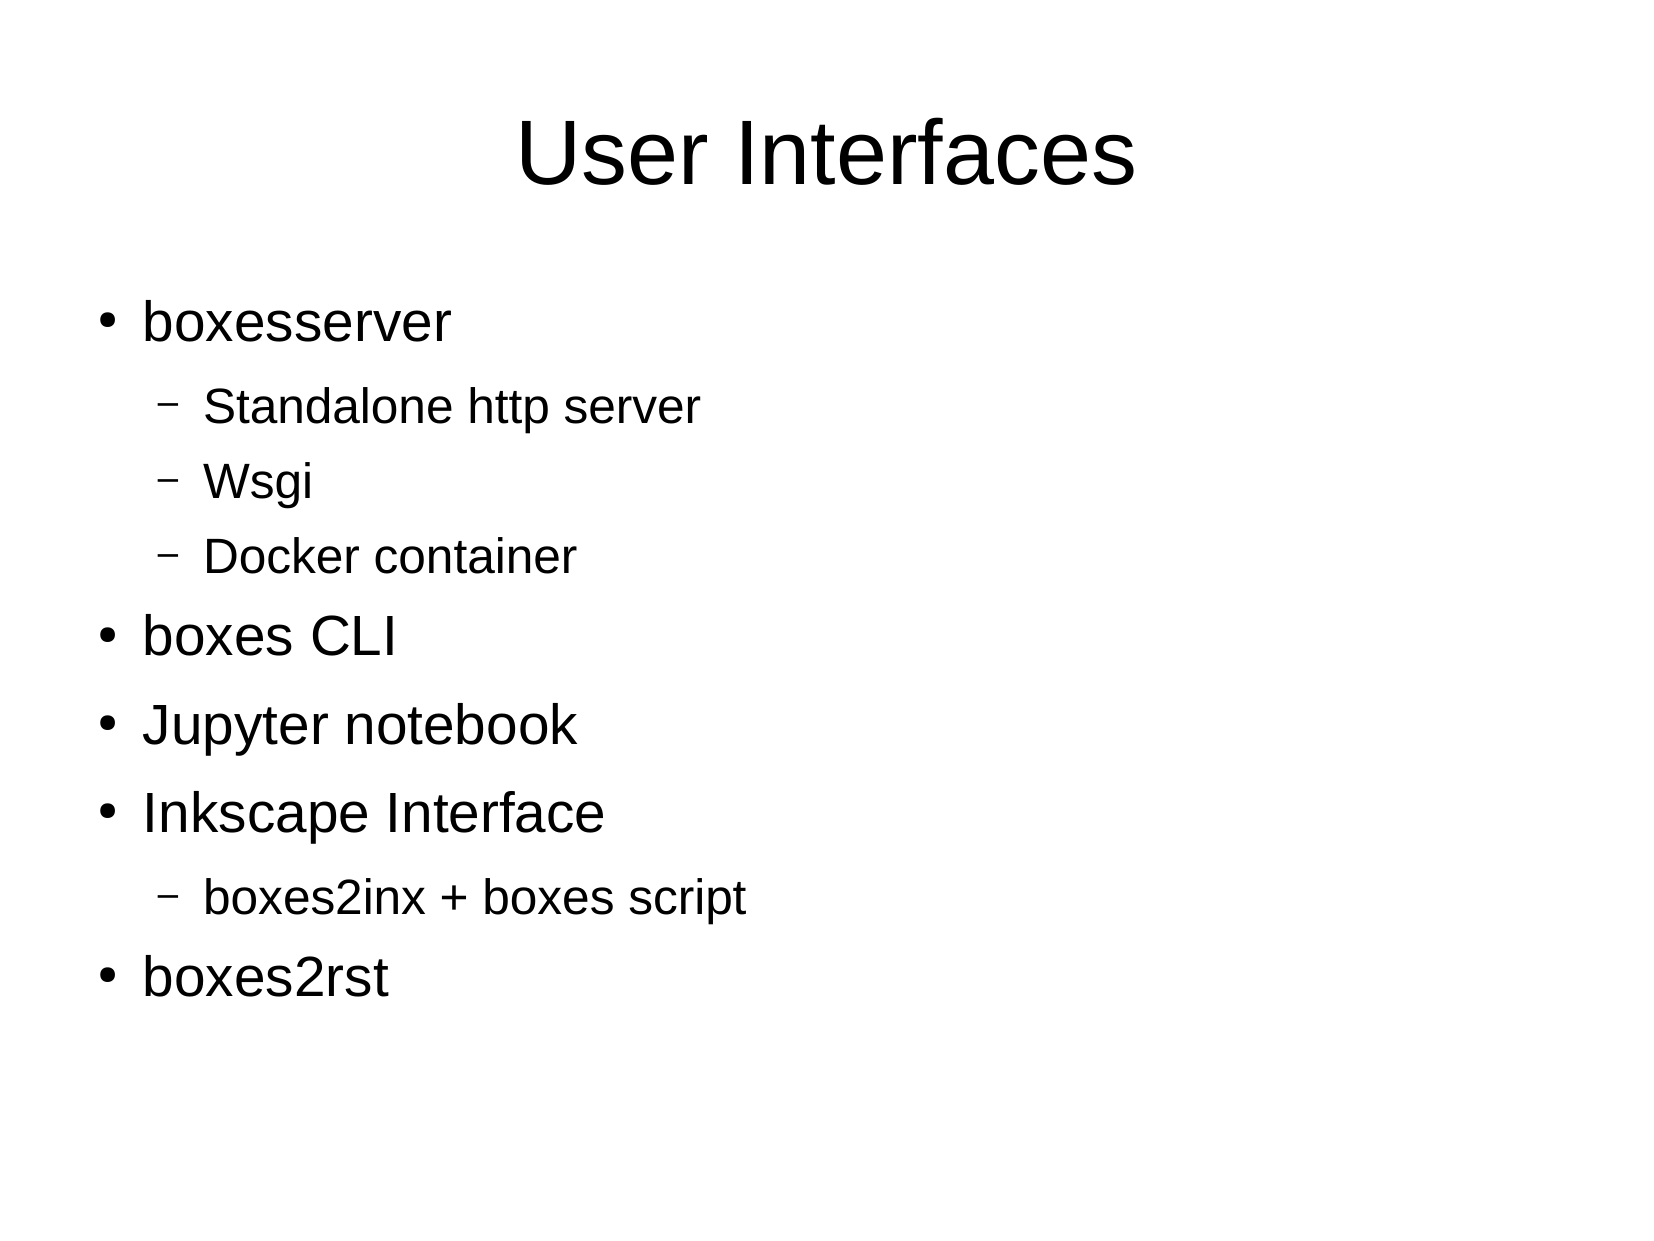

# User Interfaces
boxesserver
Standalone http server
Wsgi
Docker container
boxes CLI
Jupyter notebook
Inkscape Interface
boxes2inx + boxes script
boxes2rst